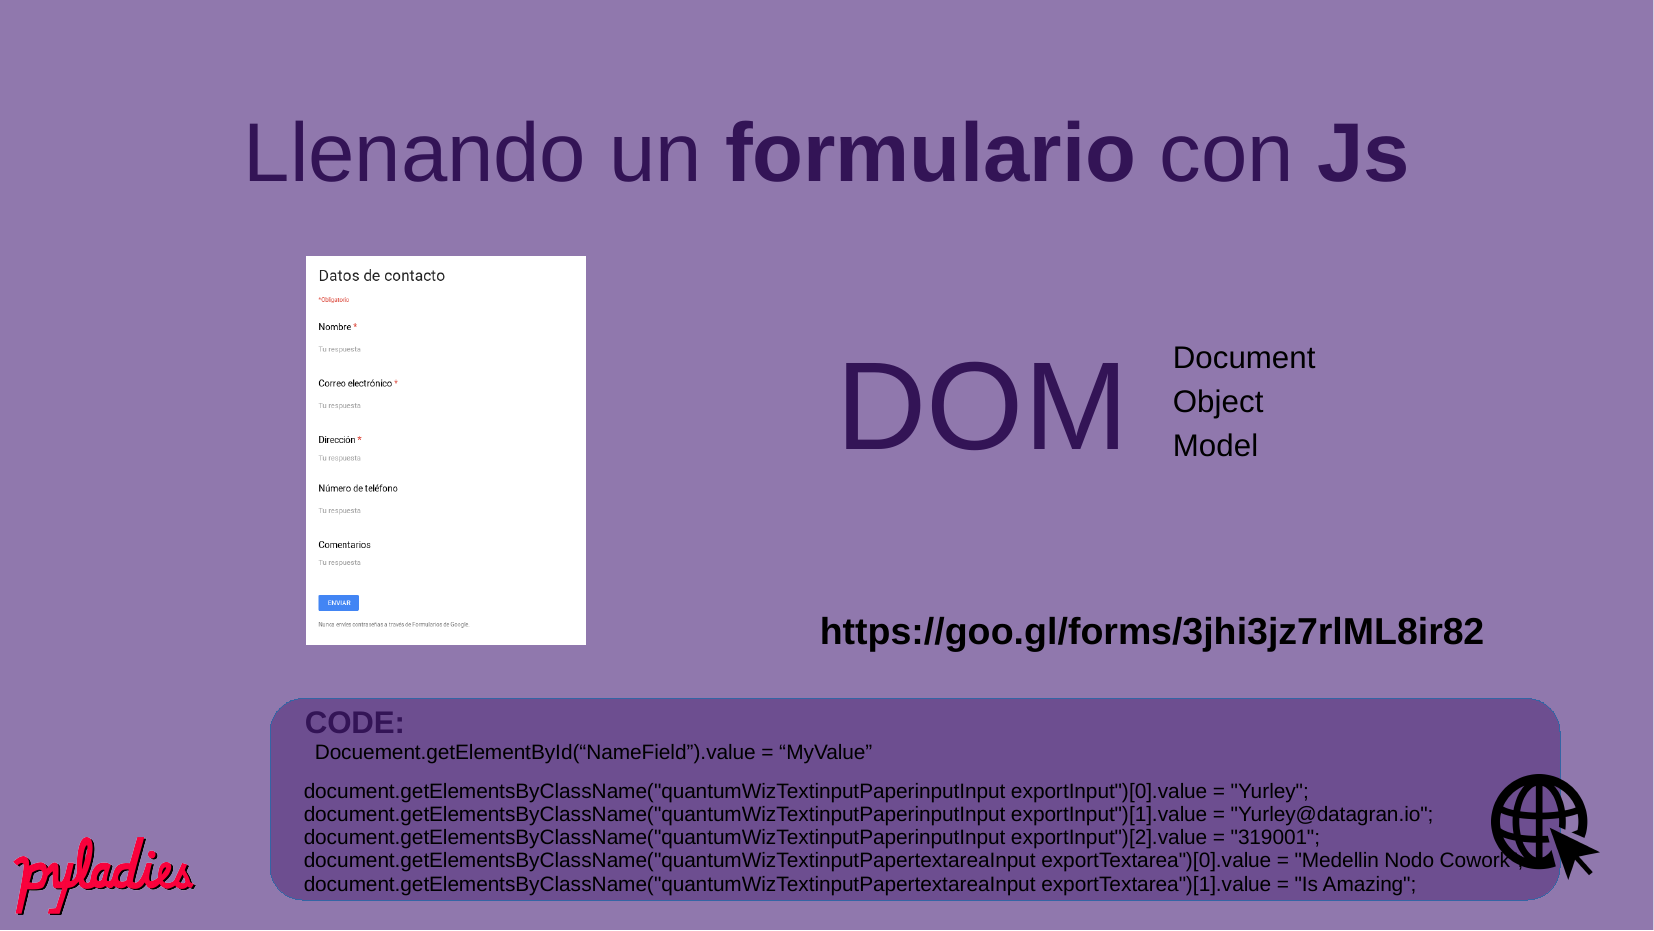

# Llenando un formulario con Js
DOM
Document
Object
Model
https://goo.gl/forms/3jhi3jz7rlML8ir82
CODE:
Docuement.getElementById(“NameField”).value = “MyValue”
document.getElementsByClassName("quantumWizTextinputPaperinputInput exportInput")[0].value = "Yurley"; document.getElementsByClassName("quantumWizTextinputPaperinputInput exportInput")[1].value = "Yurley@datagran.io"; document.getElementsByClassName("quantumWizTextinputPaperinputInput exportInput")[2].value = "319001"; document.getElementsByClassName("quantumWizTextinputPapertextareaInput exportTextarea")[0].value = "Medellin Nodo Cowork"; document.getElementsByClassName("quantumWizTextinputPapertextareaInput exportTextarea")[1].value = "Is Amazing";